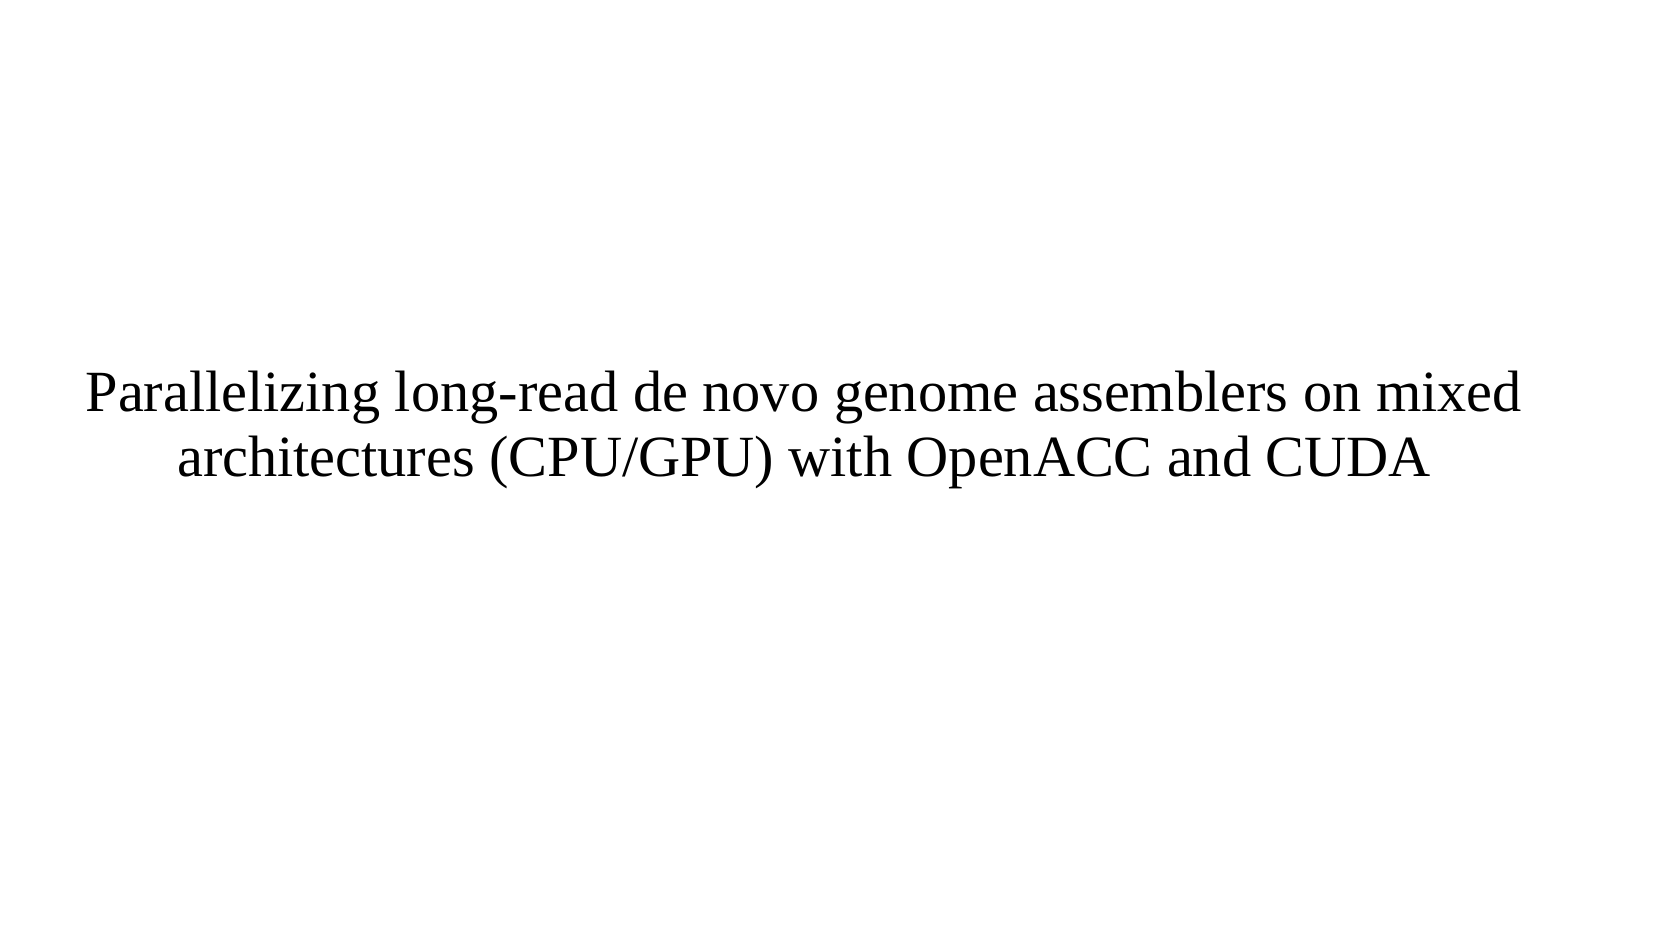

Parallelizing long-read de novo genome assemblers on mixed
architectures (CPU/GPU) with OpenACC and CUDA